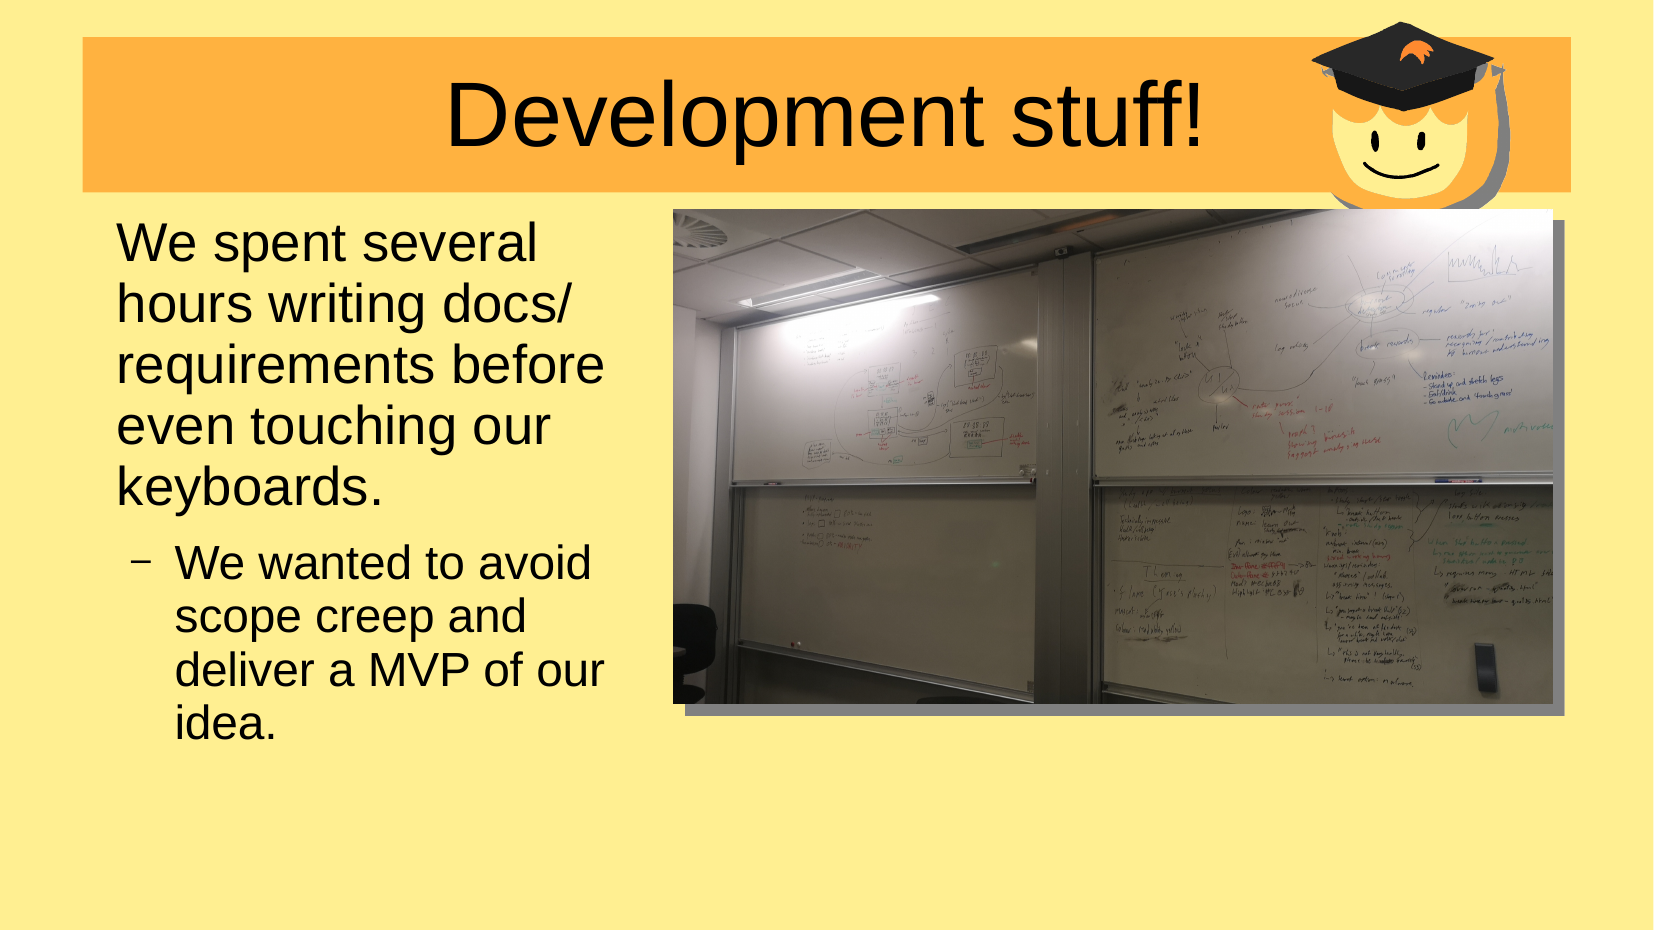

# Development stuff!
We spent several hours writing docs/ requirements before even touching our keyboards.
We wanted to avoid scope creep and deliver a MVP of our idea.